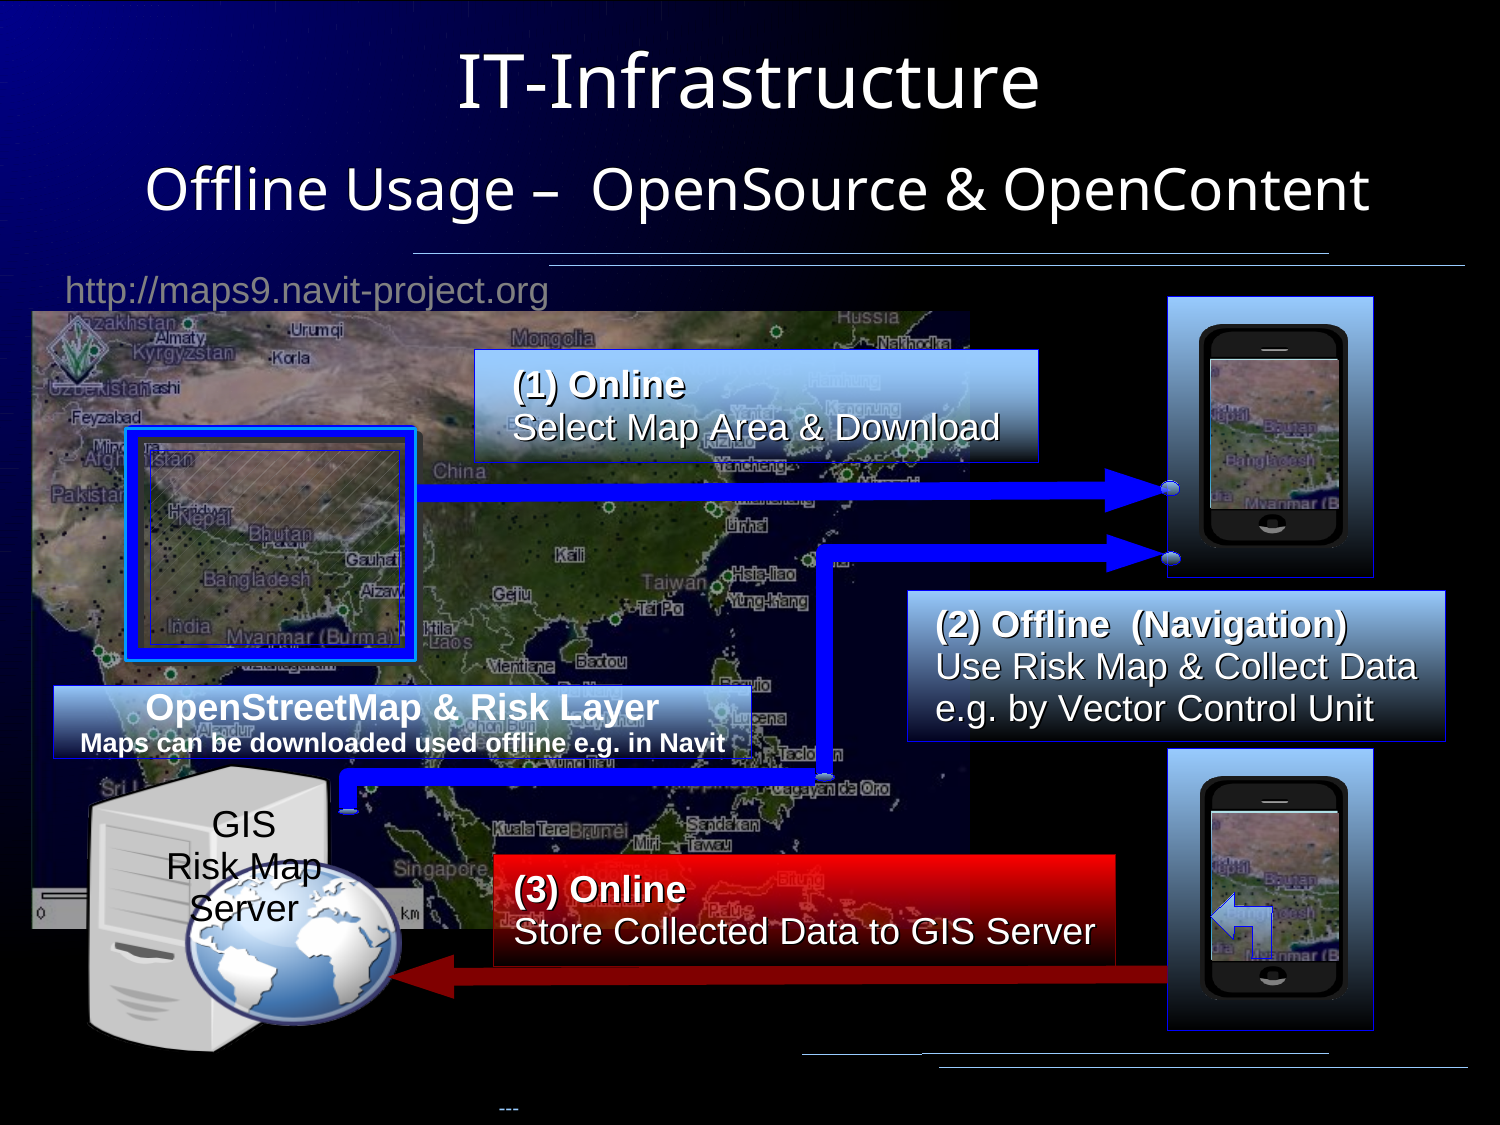

IT-Infrastructure
 Offline Usage – OpenSource & OpenContent
http://maps9.navit-project.org
Smart
Phone
(1) Online
Select Map Area & Download
(1) Online
Select Map Area & Download
(2) Offline (Navigation)
Use Risk Map & Collect Data
e.g. by Vector Control Unit
OpenStreetMap & Risk Layer
Maps can be downloaded used offline e.g. in Navit
Smart
Phone
GIS
Risk Map
Server
(3) Online
Store Collected Data to GIS Server